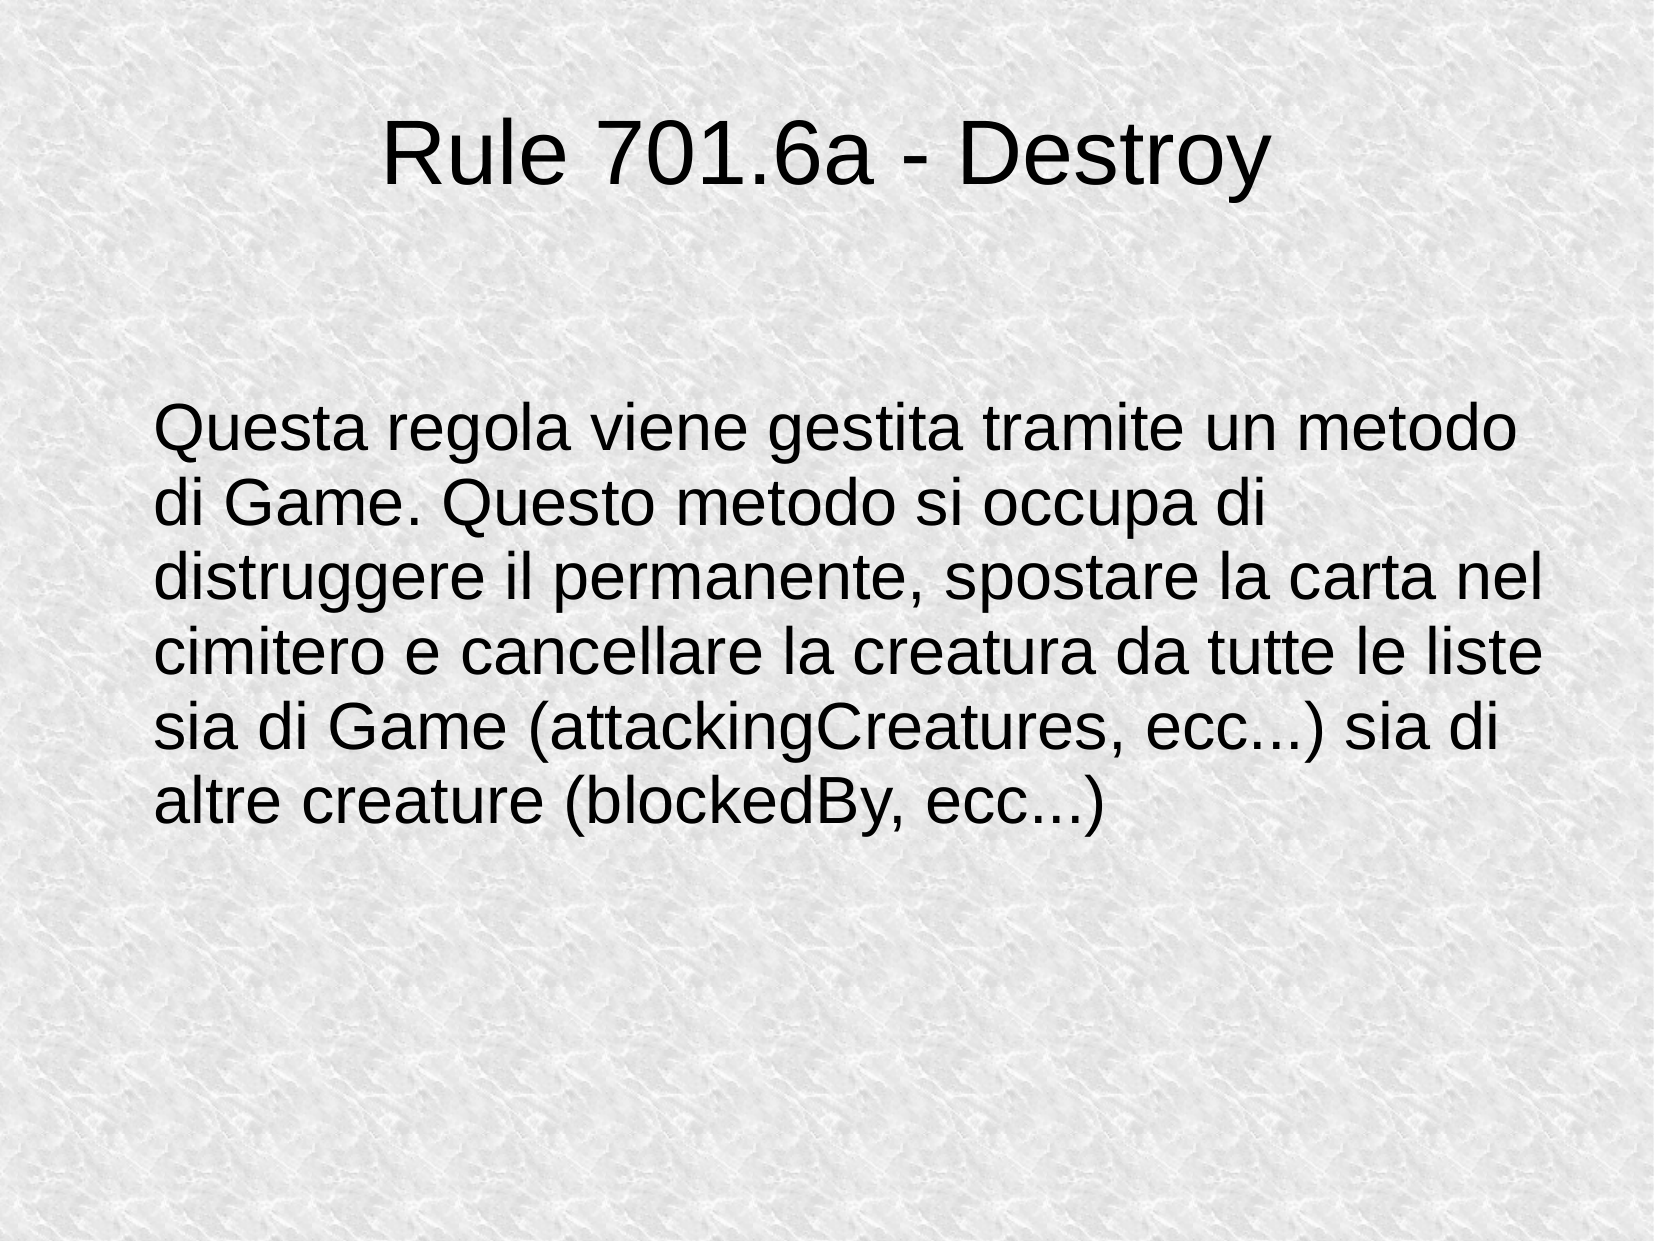

# Rule 701.6a - Destroy
Questa regola viene gestita tramite un metodo di Game. Questo metodo si occupa di distruggere il permanente, spostare la carta nel cimitero e cancellare la creatura da tutte le liste sia di Game (attackingCreatures, ecc...) sia di altre creature (blockedBy, ecc...)